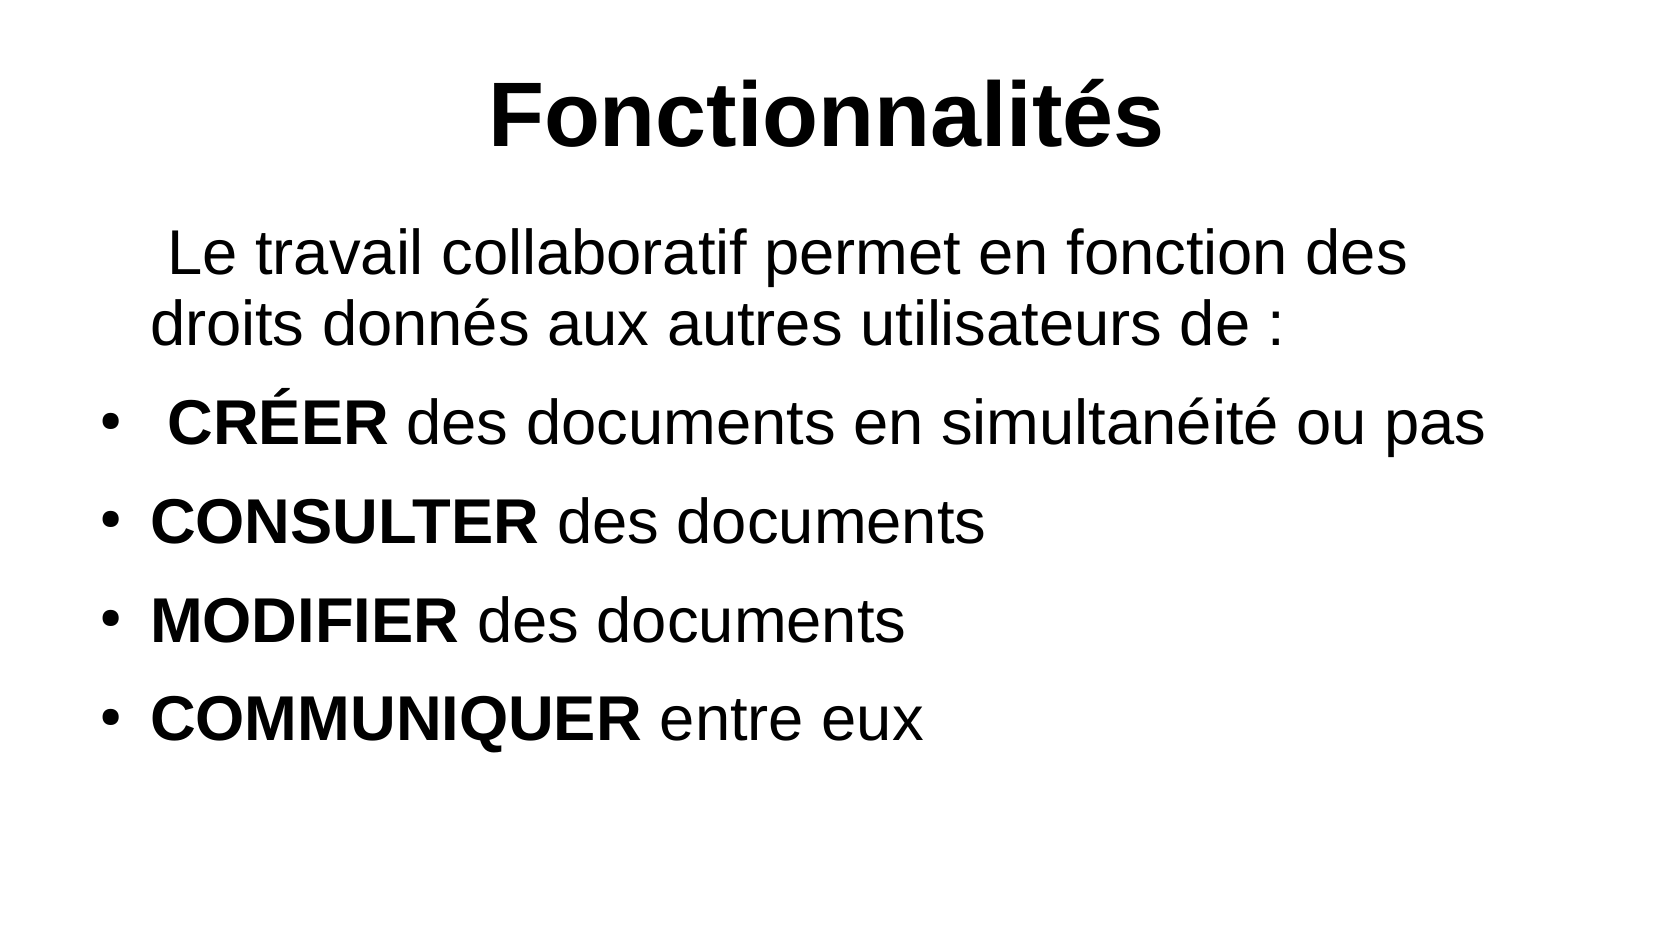

# Fonctionnalités
 Le travail collaboratif permet en fonction des droits donnés aux autres utilisateurs de :
 CRÉER des documents en simultanéité ou pas
CONSULTER des documents
MODIFIER des documents
COMMUNIQUER entre eux